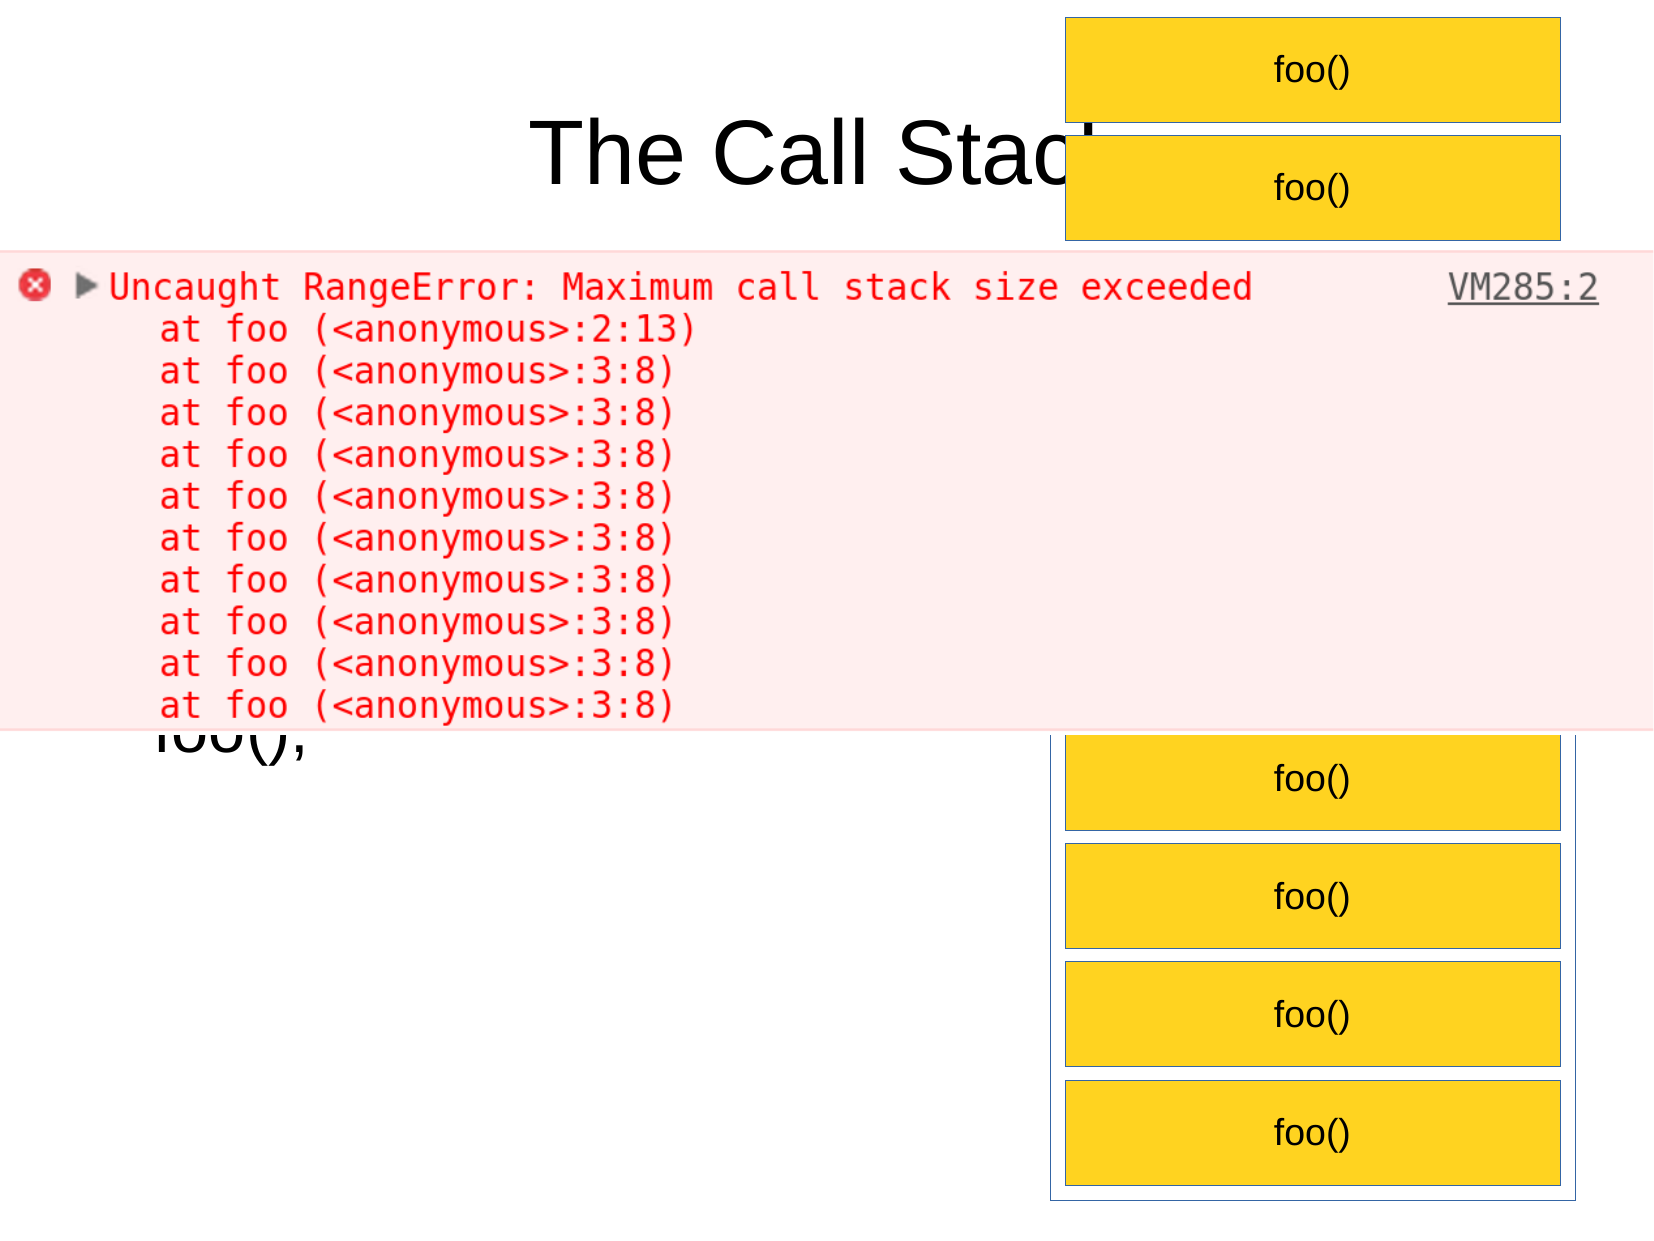

foo()
# The Call Stack
foo()
foo()
The Call Stack
function foo() {
return foo();
}
foo();
foo()
foo()
foo()
foo()
foo()
foo()
foo()